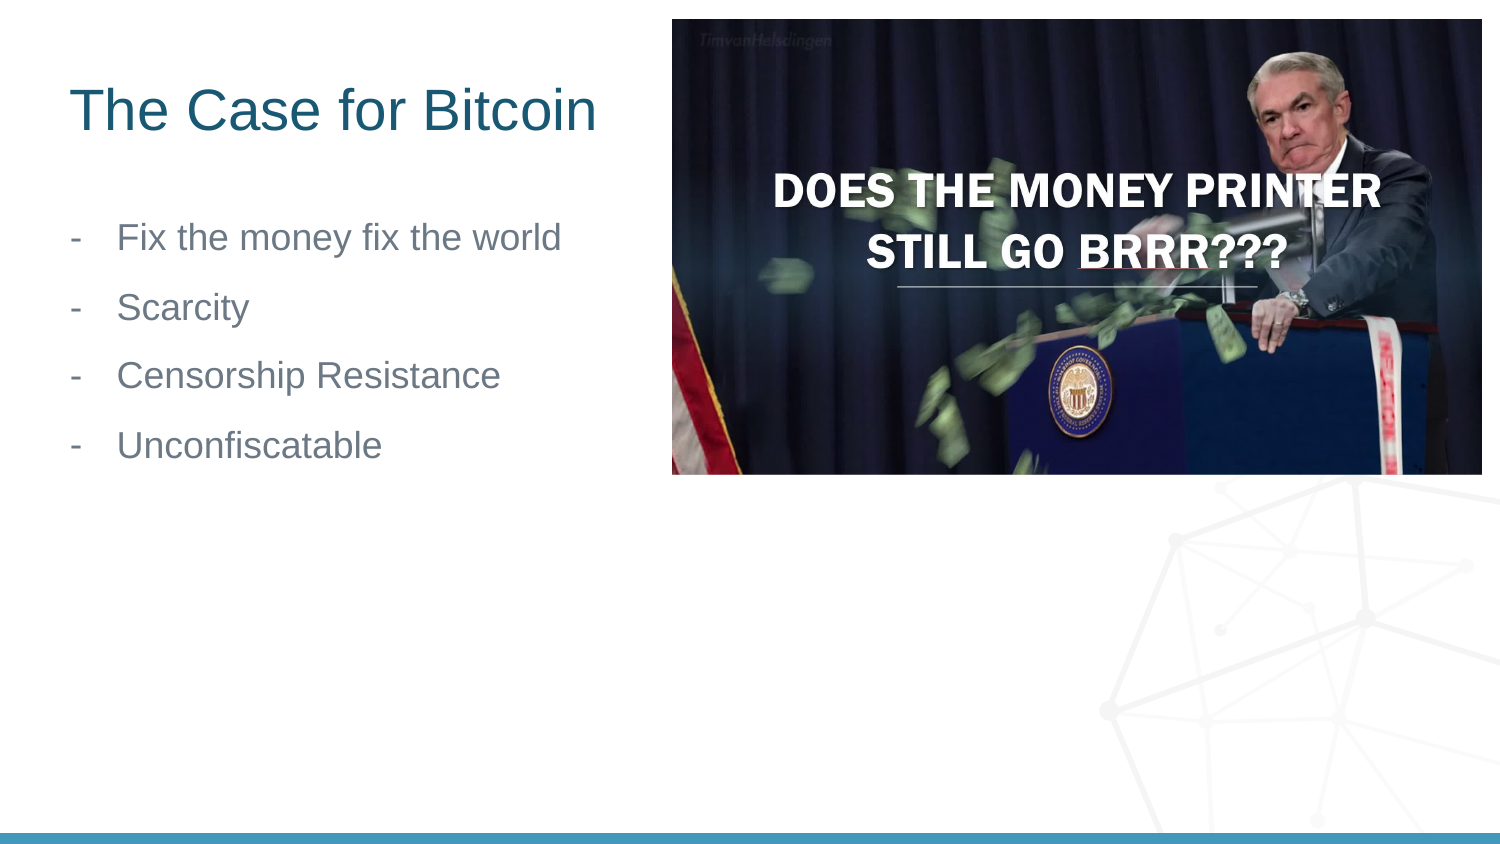

# The Case for Bitcoin
Fix the money fix the world
Scarcity
Censorship Resistance
Unconfiscatable